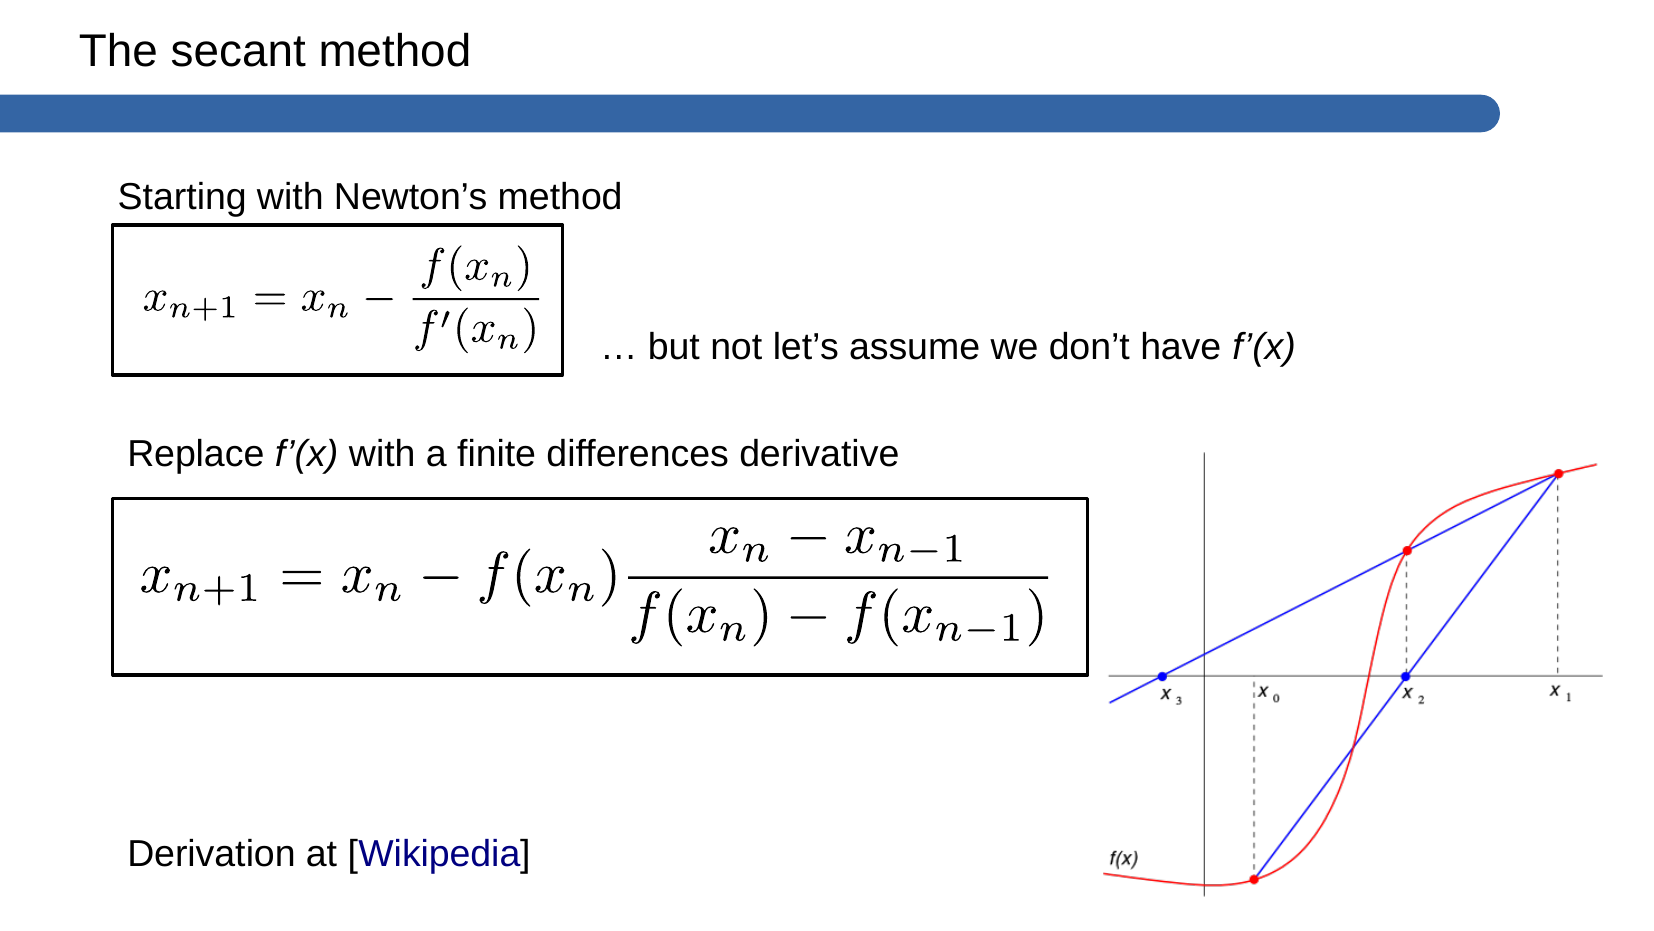

# The secant method
Starting with Newton’s method
… but not let’s assume we don’t have f’(x)
Replace f’(x) with a finite differences derivative
Derivation at [Wikipedia]